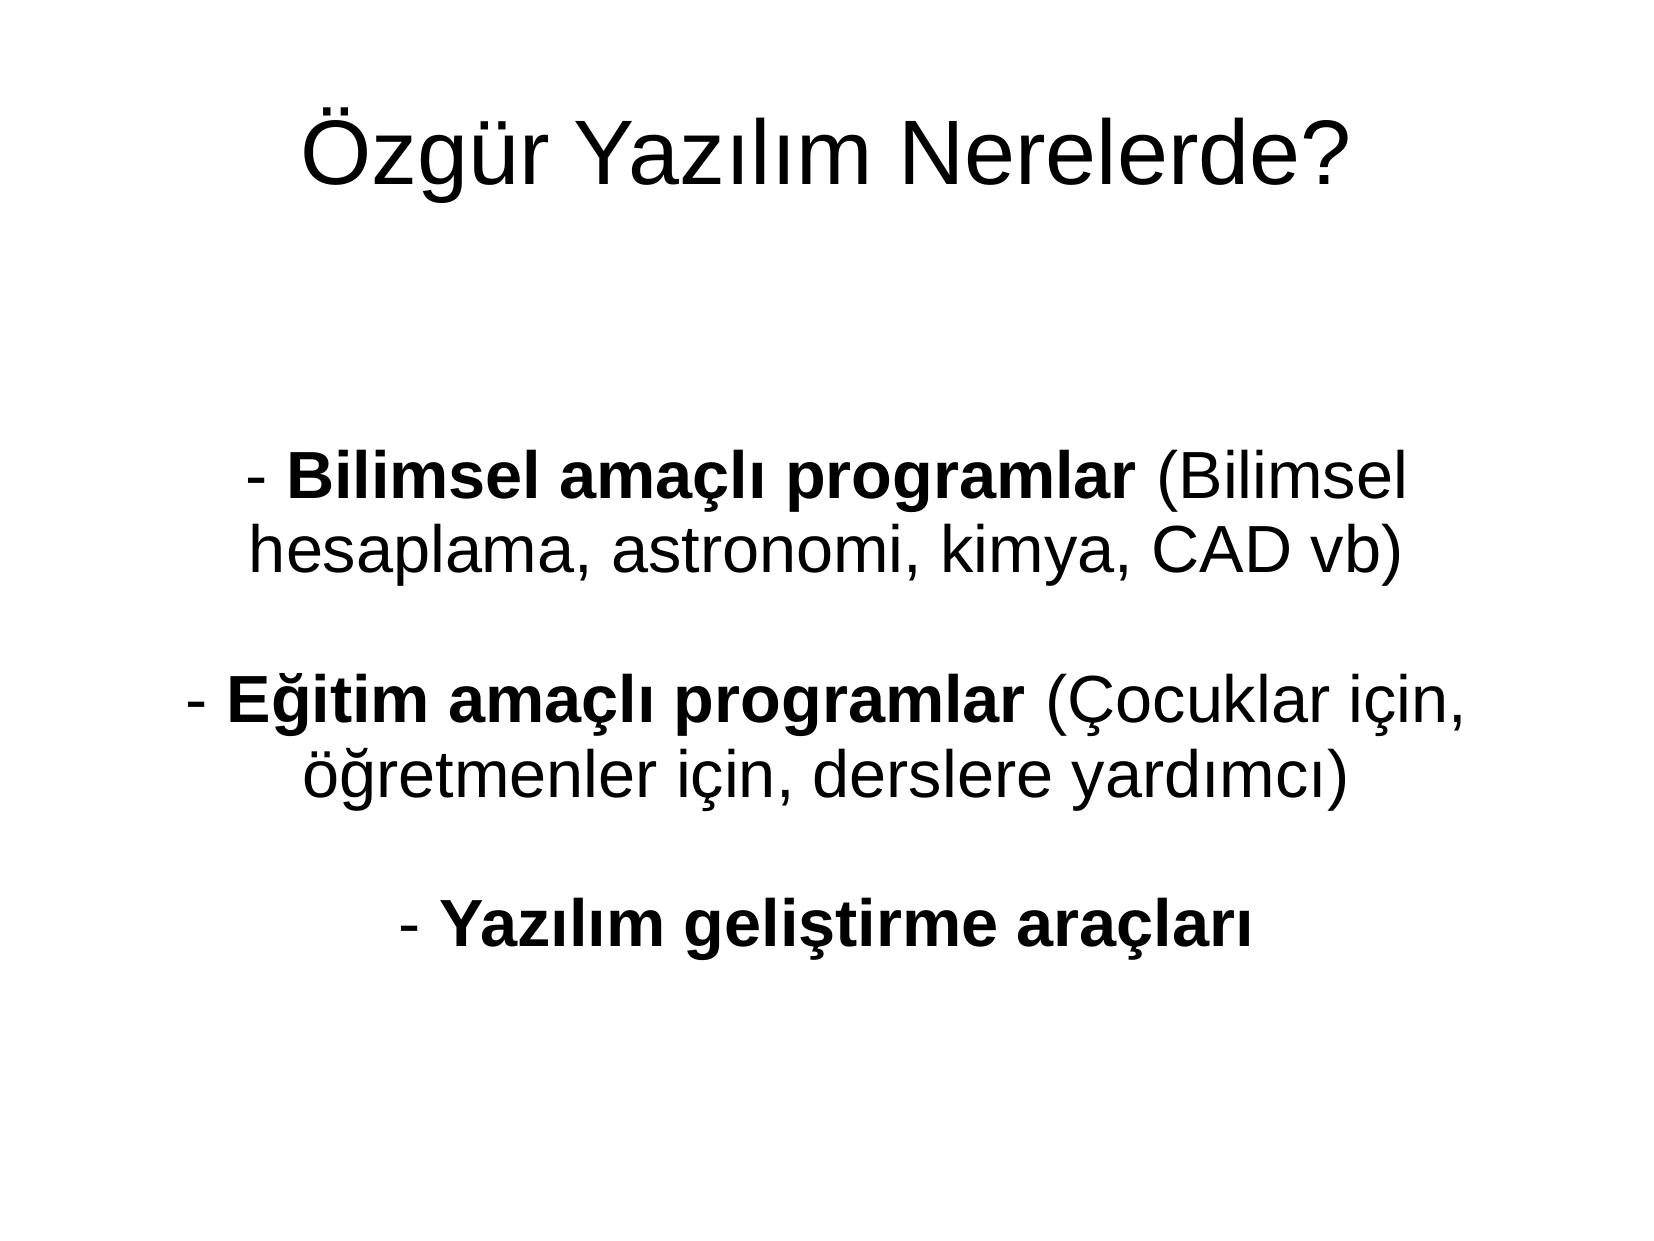

# Özgür Yazılım Nerelerde?
- Bilimsel amaçlı programlar (Bilimsel hesaplama, astronomi, kimya, CAD vb)
- Eğitim amaçlı programlar (Çocuklar için, öğretmenler için, derslere yardımcı)
- Yazılım geliştirme araçları